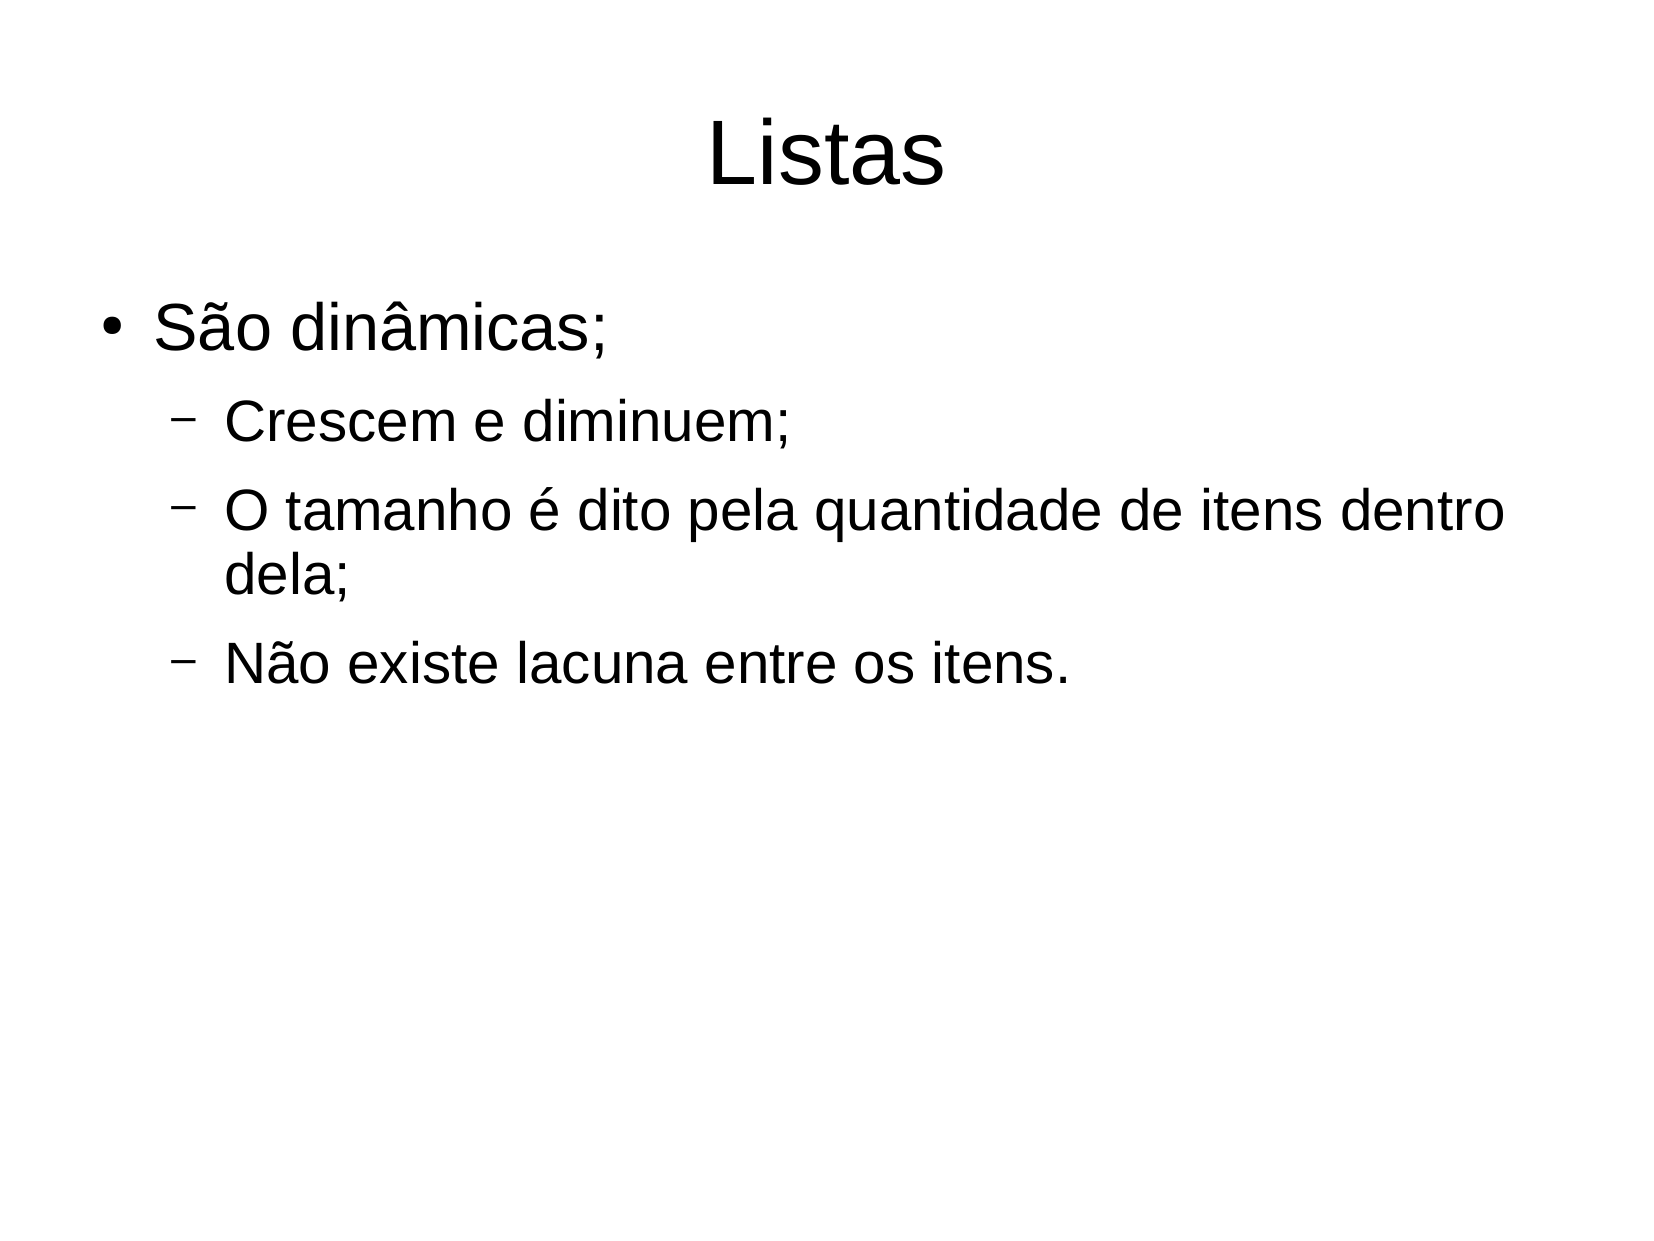

# Listas
São dinâmicas;
Crescem e diminuem;
O tamanho é dito pela quantidade de itens dentro dela;
Não existe lacuna entre os itens.